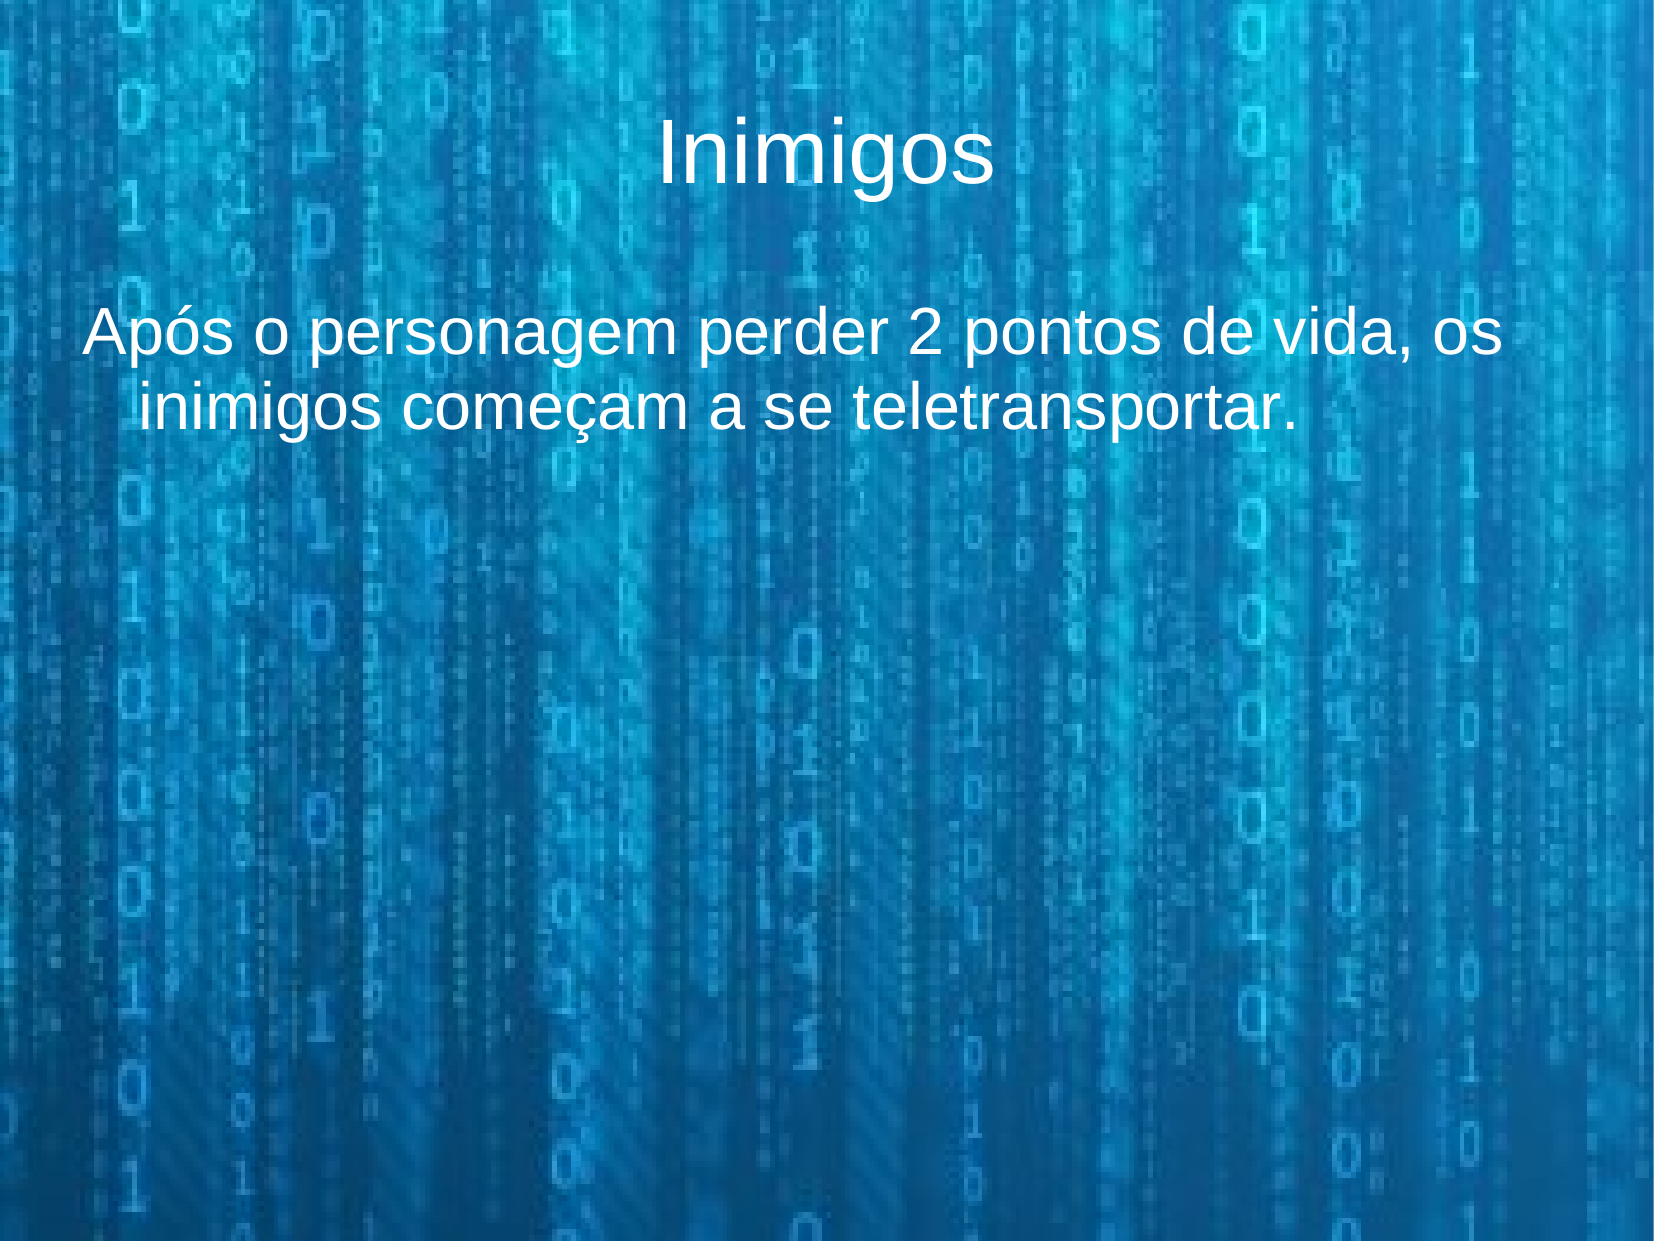

# Inimigos
Após o personagem perder 2 pontos de vida, os inimigos começam a se teletransportar.